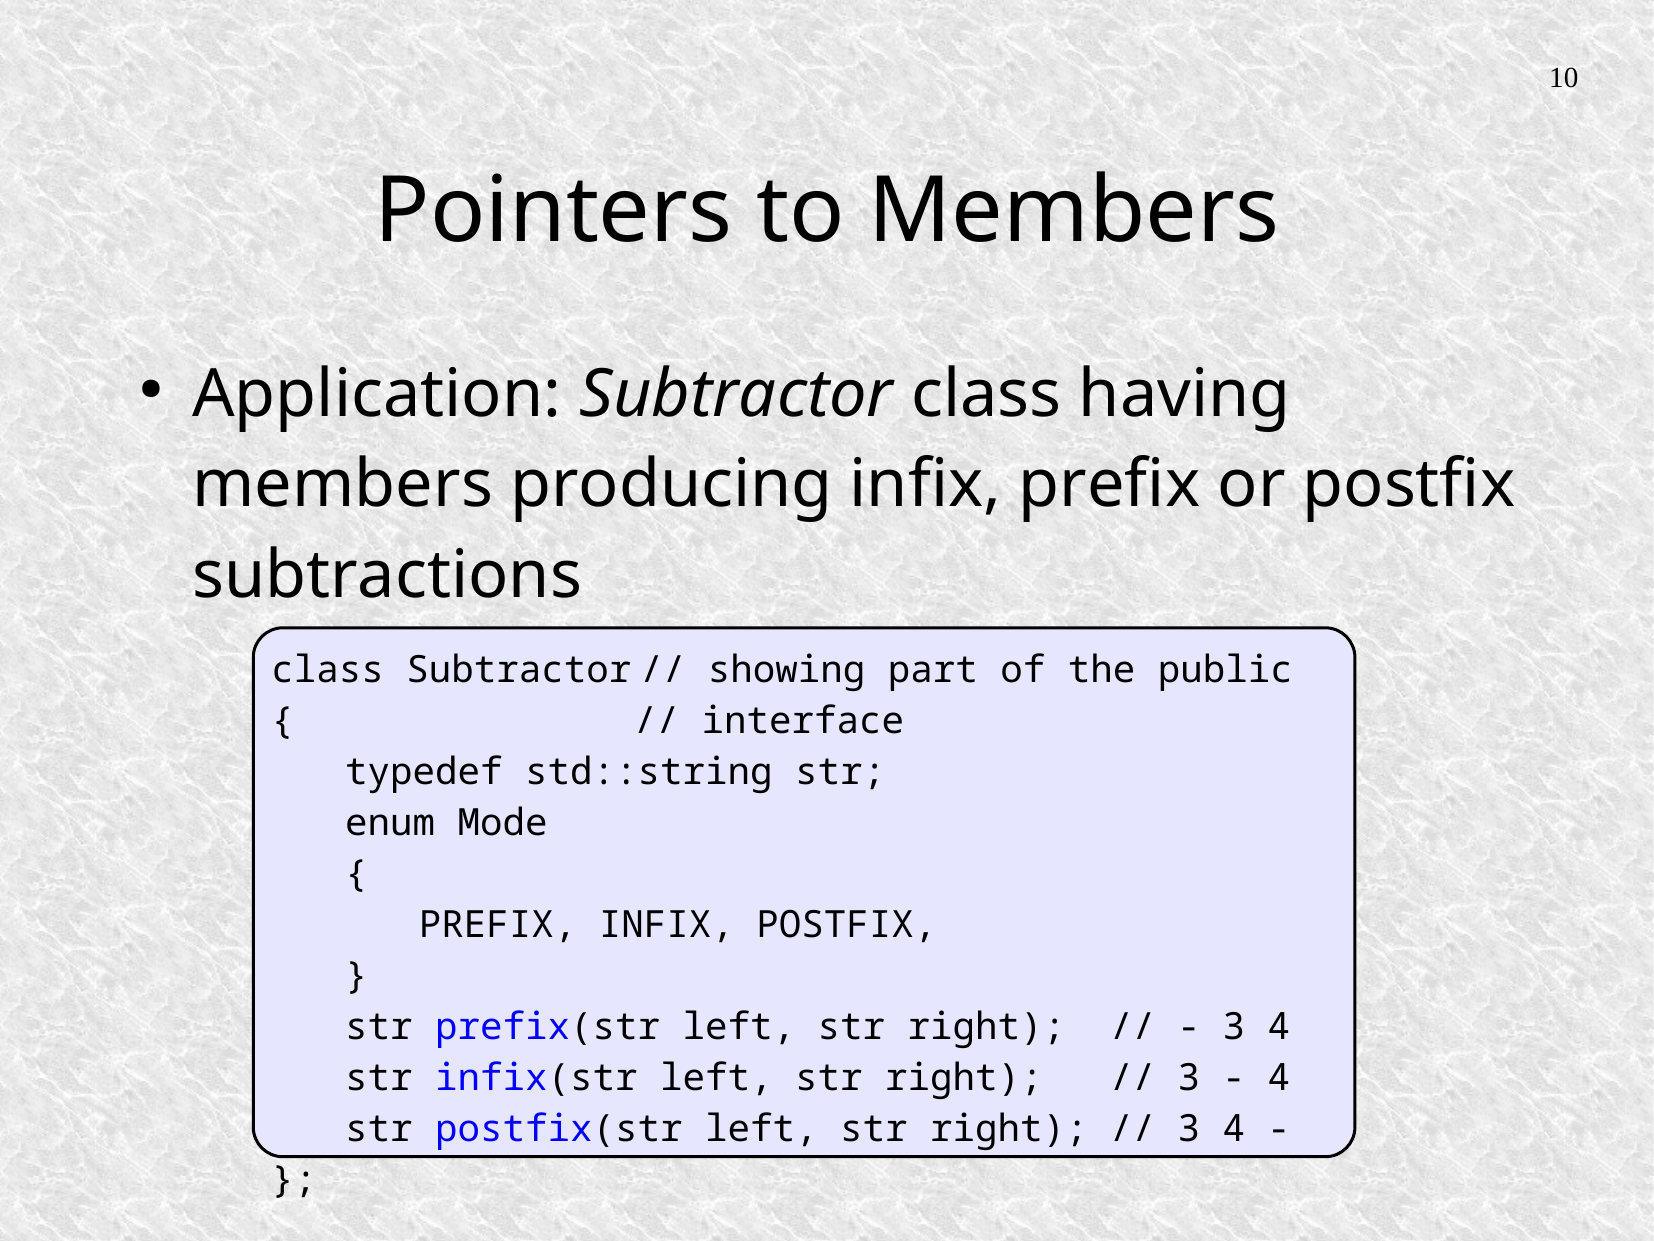

10
# Pointers to Members
Application: Subtractor class having members producing infix, prefix or postfix subtractions
class Subtractor	// showing part of the public
{				 // interface
	typedef std::string str;
	enum Mode
	{
		PREFIX, INFIX, POSTFIX,
	}
	str prefix(str left, str right); // - 3 4
	str infix(str left, str right); // 3 - 4
	str postfix(str left, str right); // 3 4 -
};